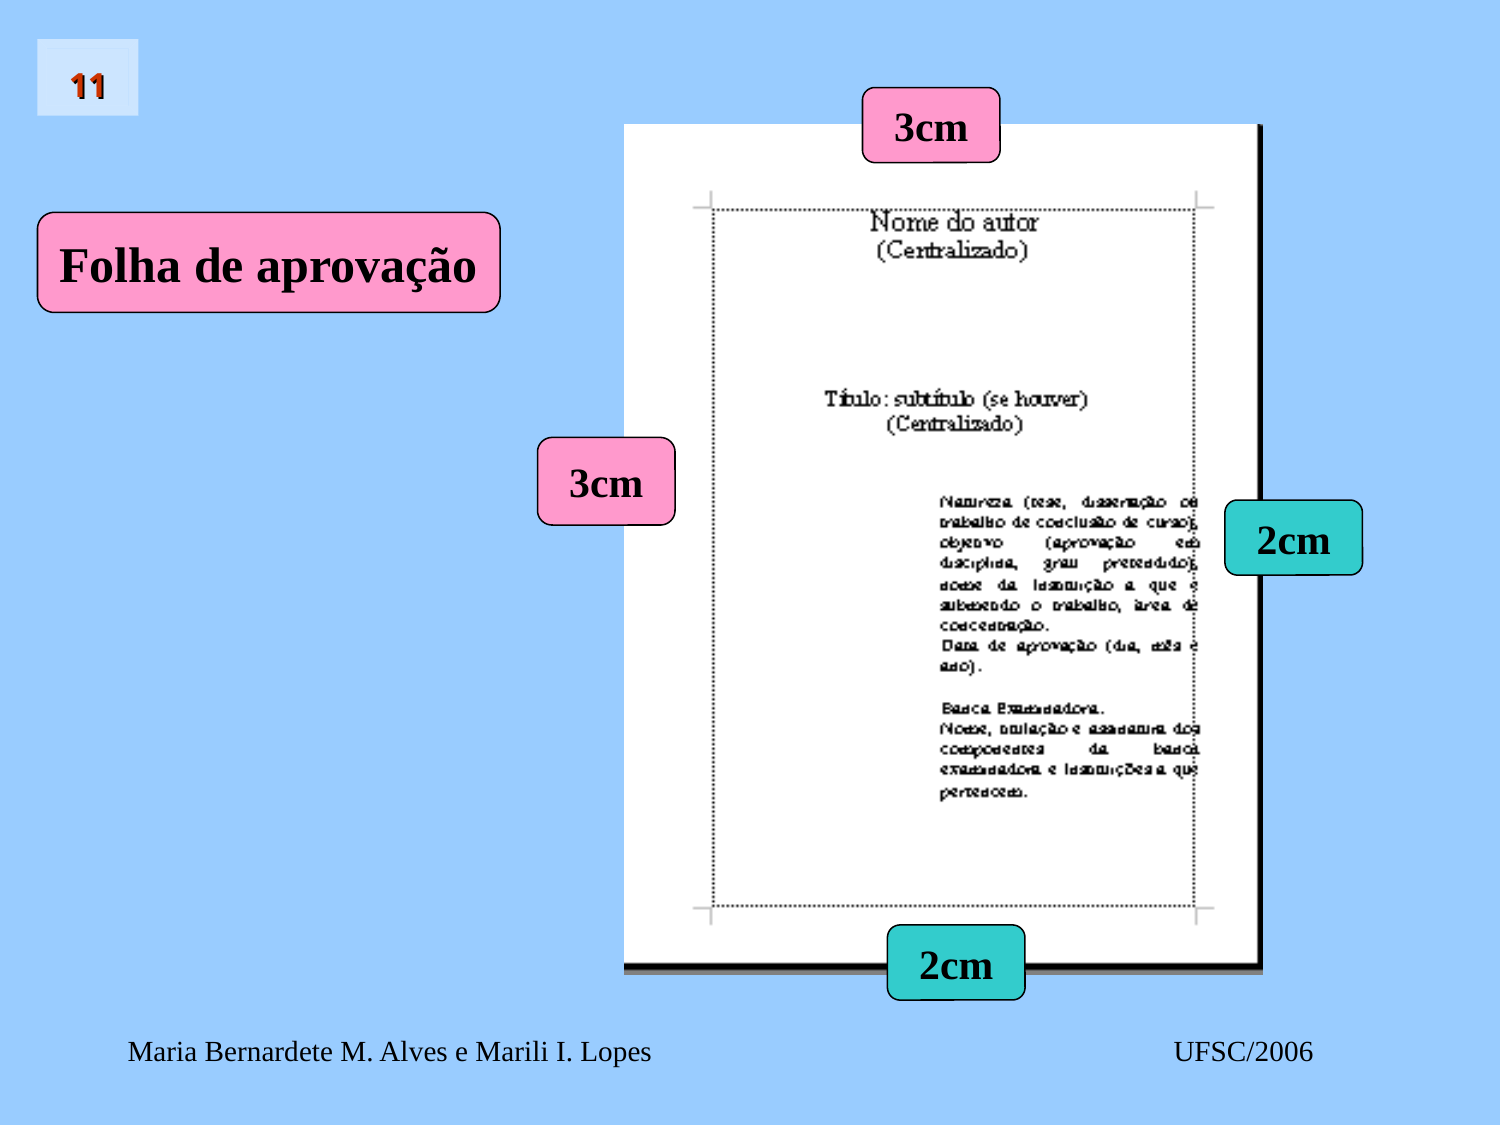

11
3cm
Folha de aprovação
3cm
2cm
2cm
Maria Bernardete M. Alves e Marili I. Lopes
UFSC/2006